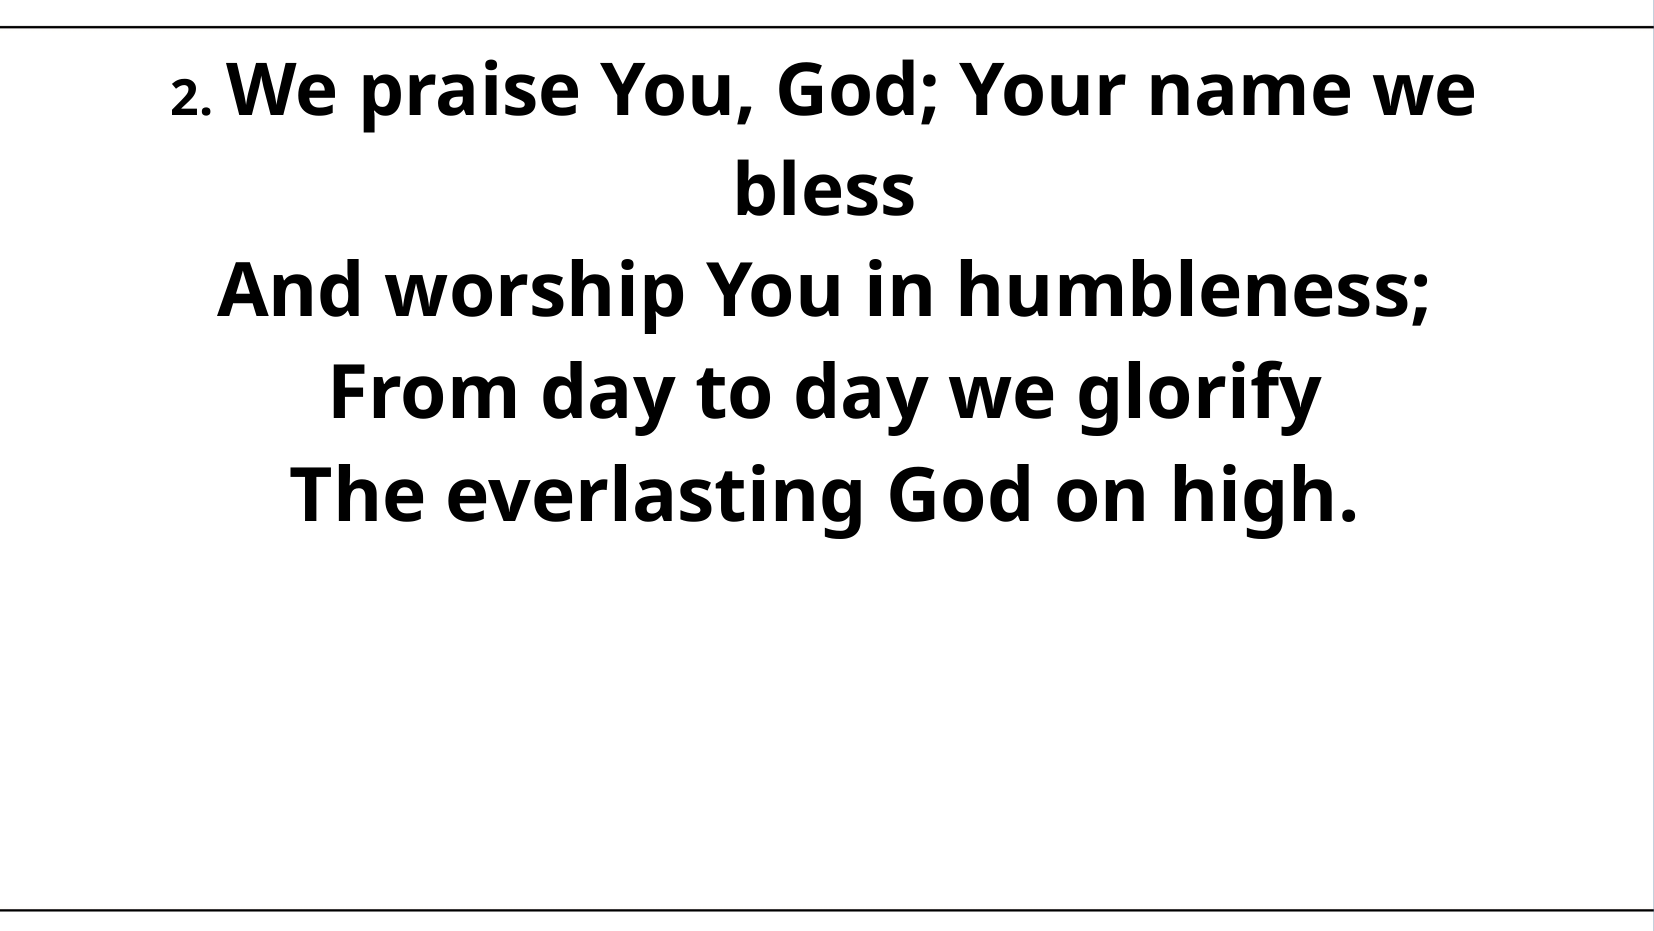

2. We praise You, God; Your name we bless
And worship You in humbleness;
From day to day we glorify
The everlasting God on high.